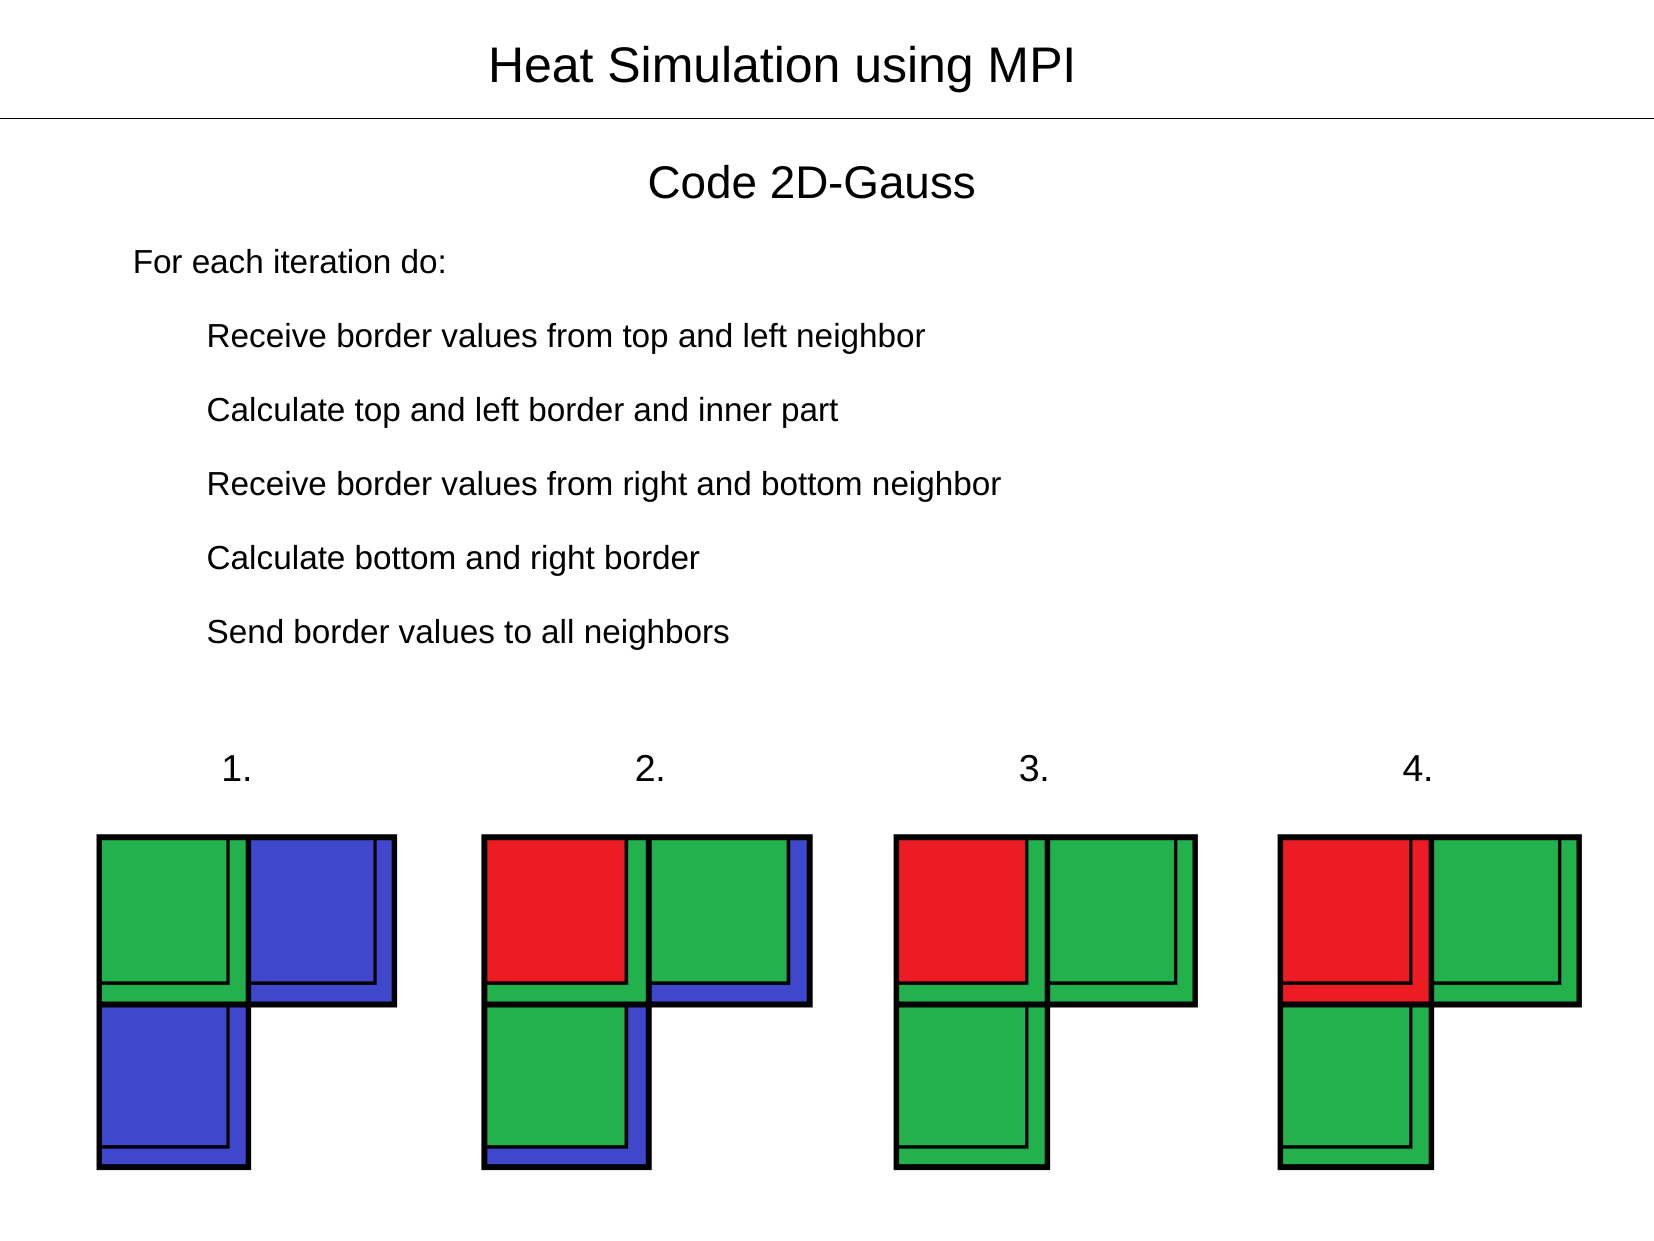

Heat Simulation using MPI
Code 2D-Gauss
For each iteration do:
	Receive border values from top and left neighbor
	Calculate top and left border and inner part
	Receive border values from right and bottom neighbor
	Calculate bottom and right border
	Send border values to all neighbors
1.
2.
3.
4.